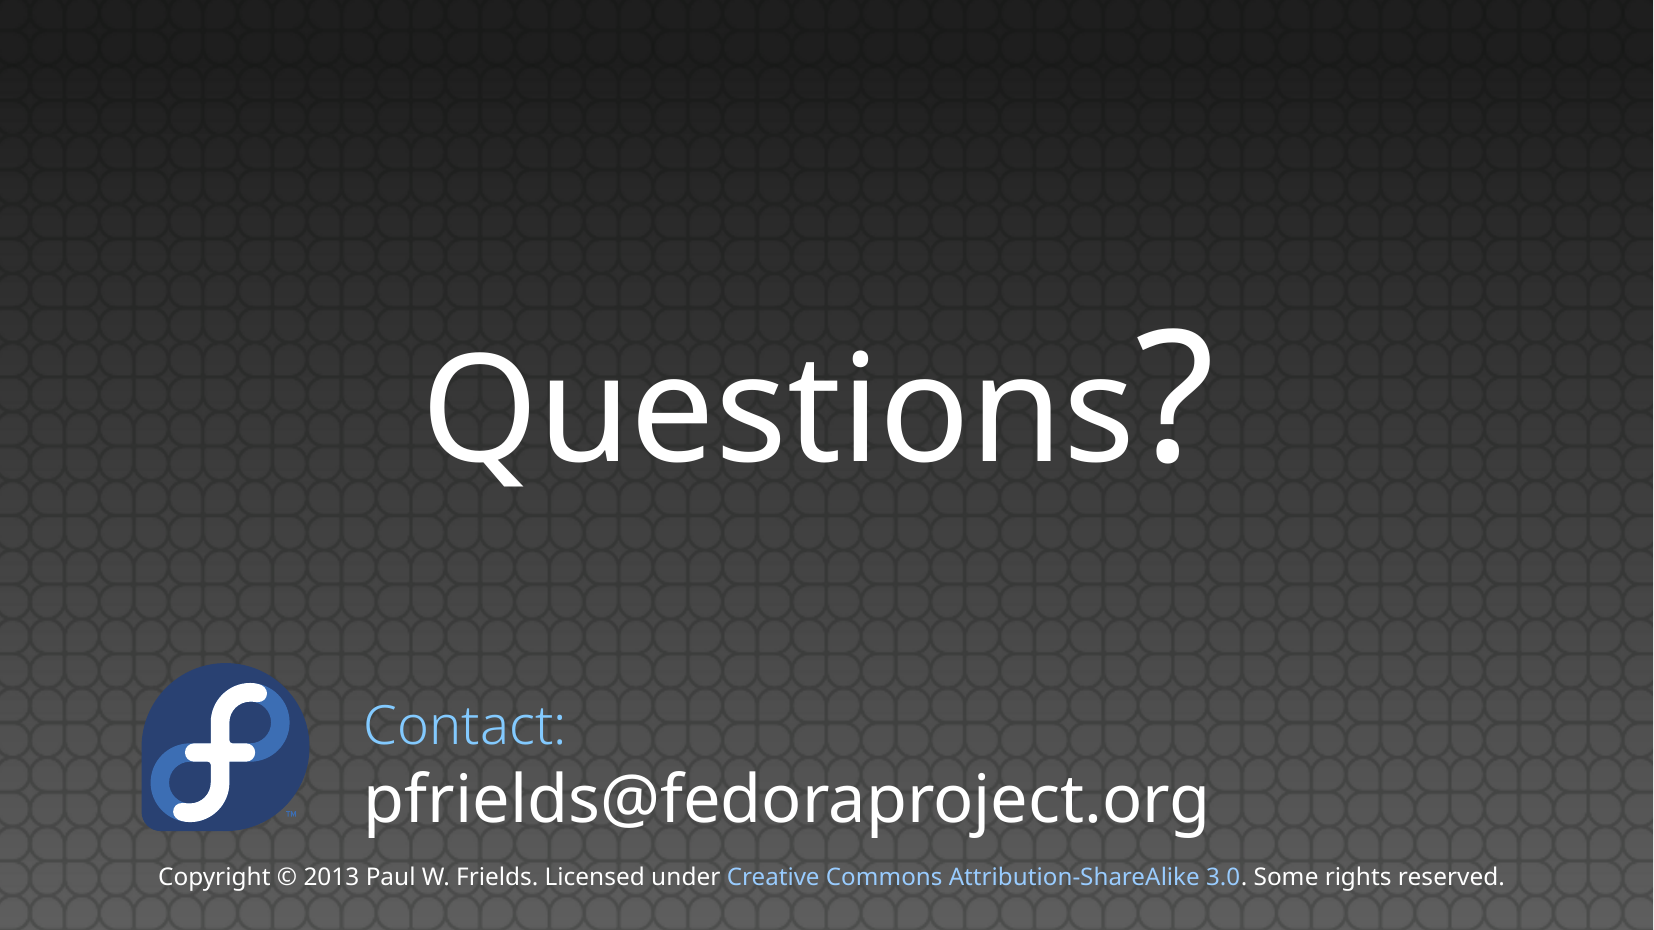

# Questions?
Contact:
pfrields@fedoraproject.org
Copyright © 2013 Paul W. Frields. Licensed under Creative Commons Attribution-ShareAlike 3.0. Some rights reserved.